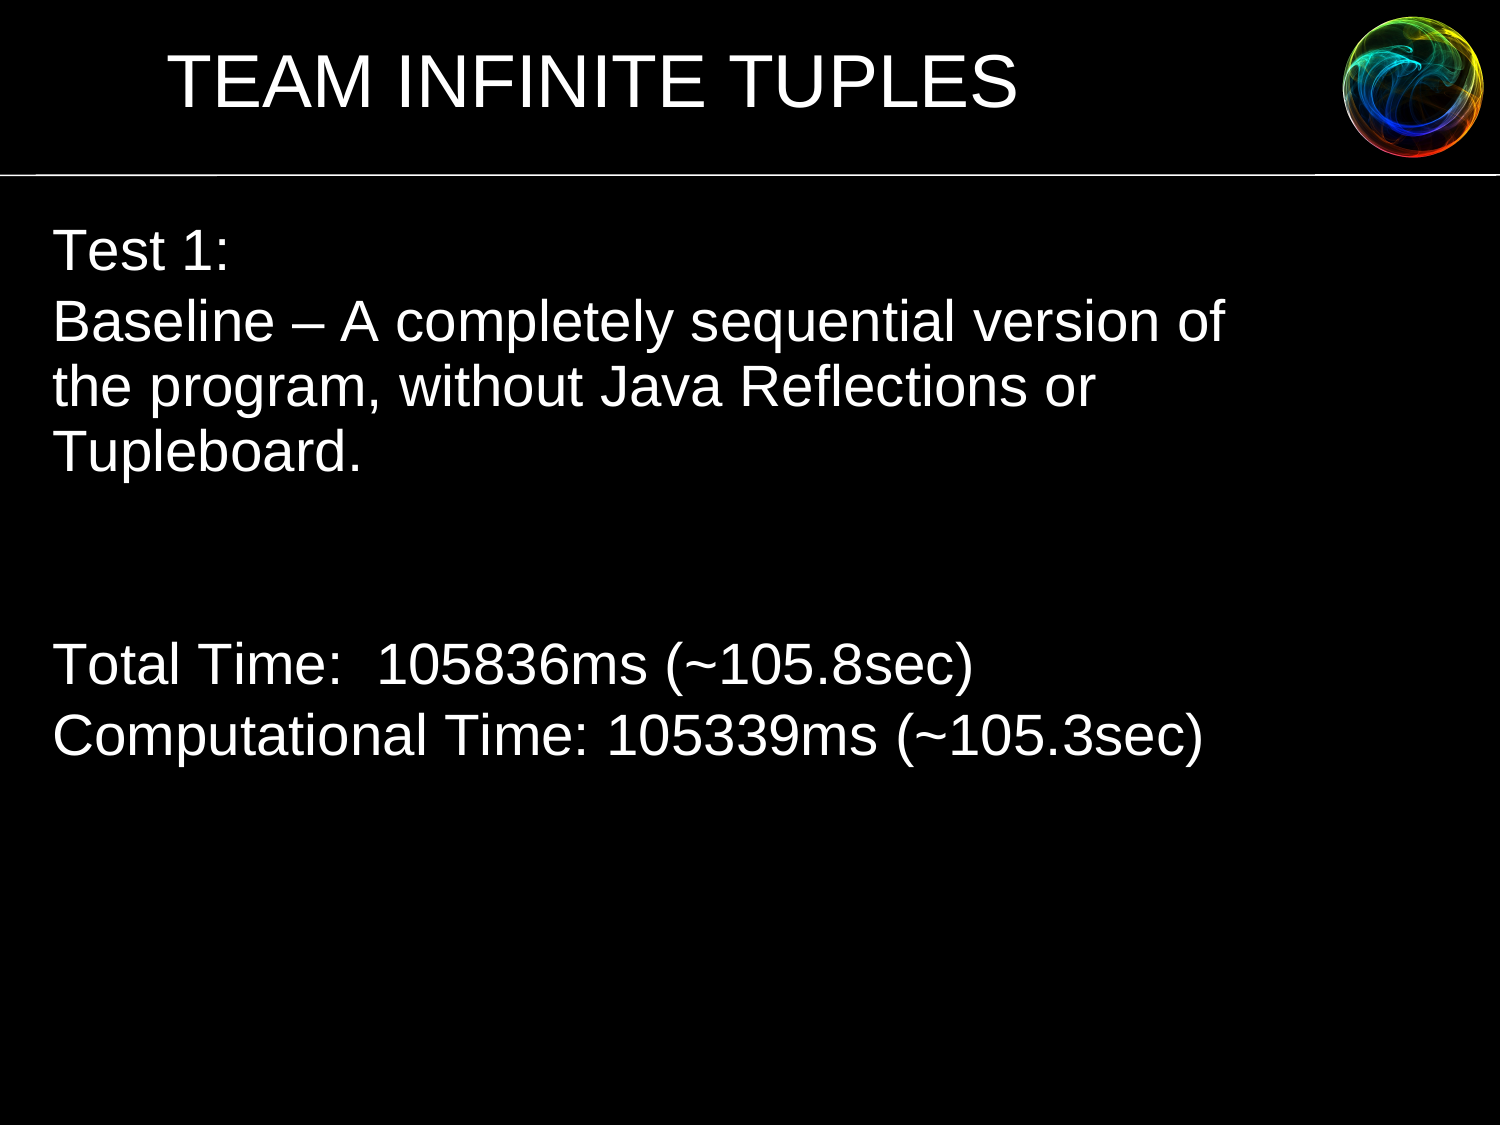

TEAM INFINITE TUPLES
Test 1:
Baseline – A completely sequential version of the program, without Java Reflections or Tupleboard.
Total Time: 105836ms (~105.8sec)
Computational Time: 105339ms (~105.3sec)